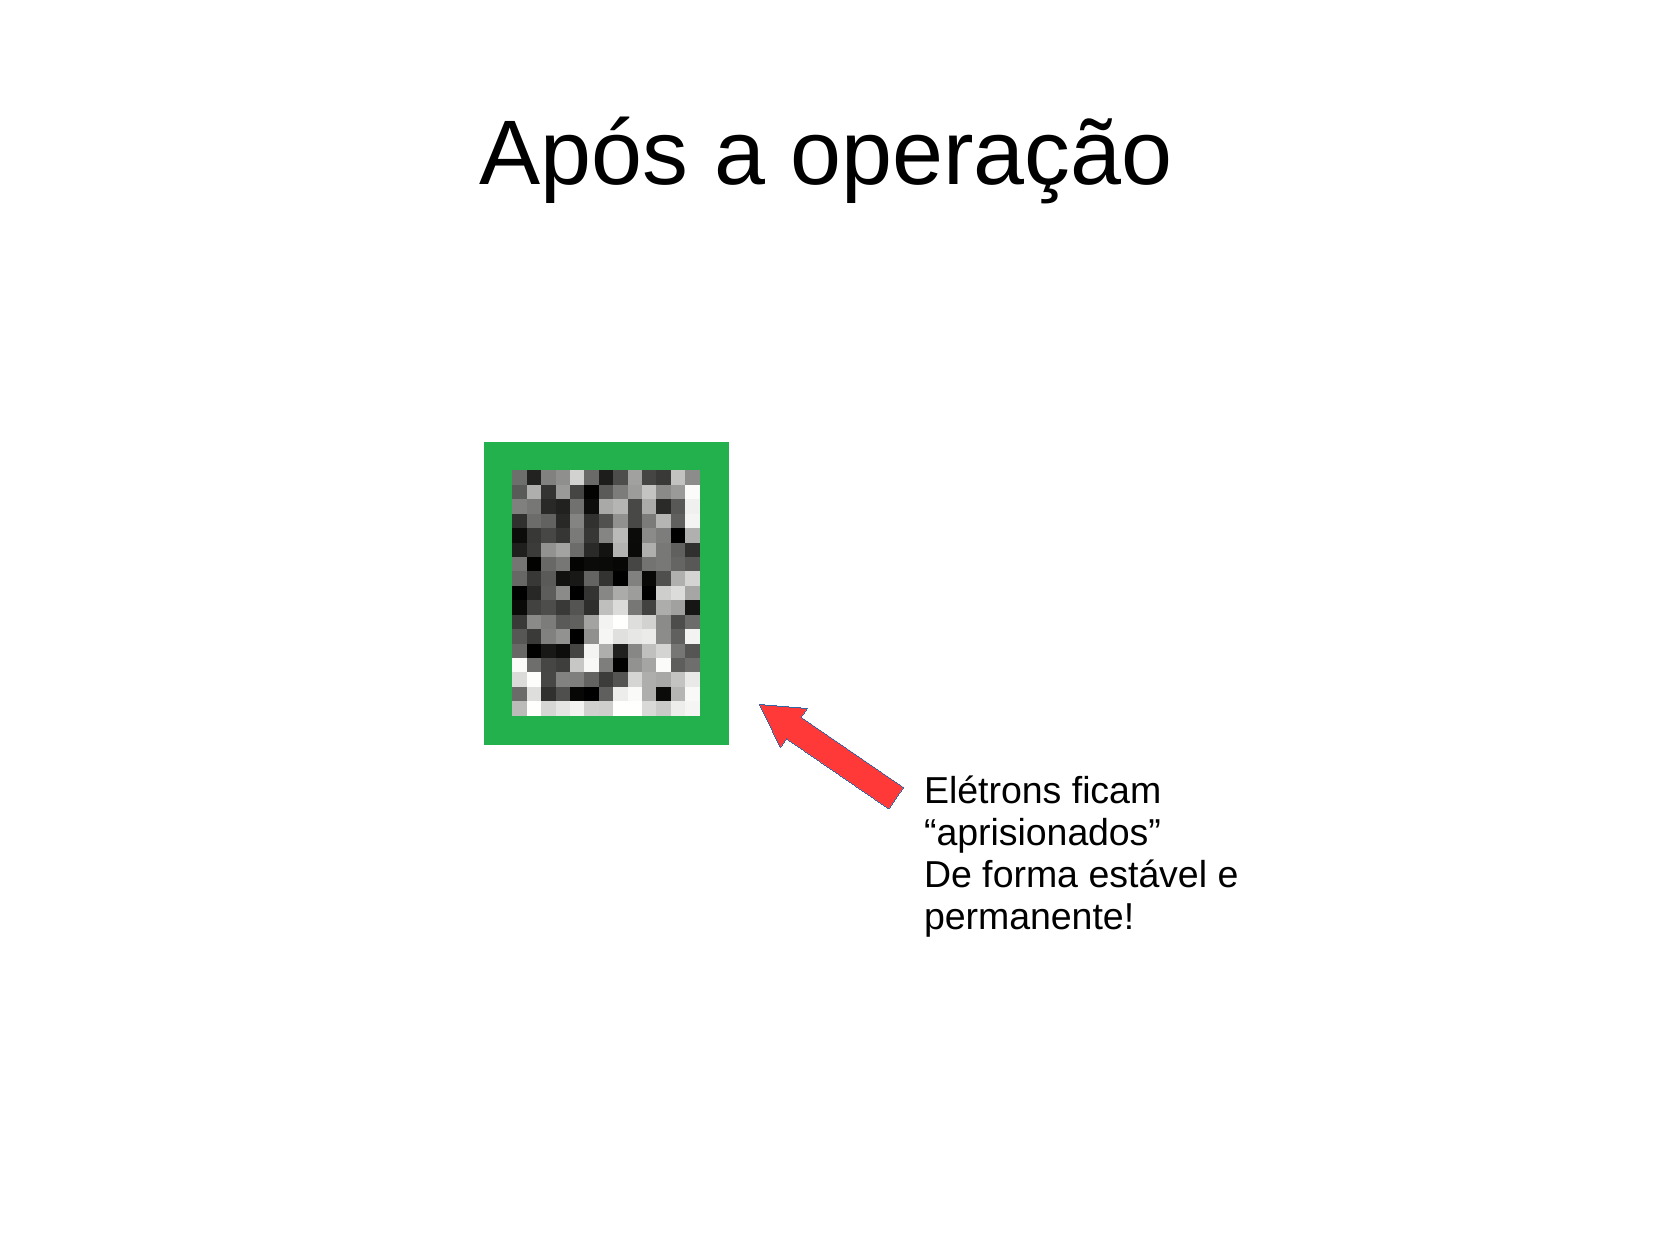

# Após a operação
Elétrons ficam “aprisionados”
De forma estável e permanente!